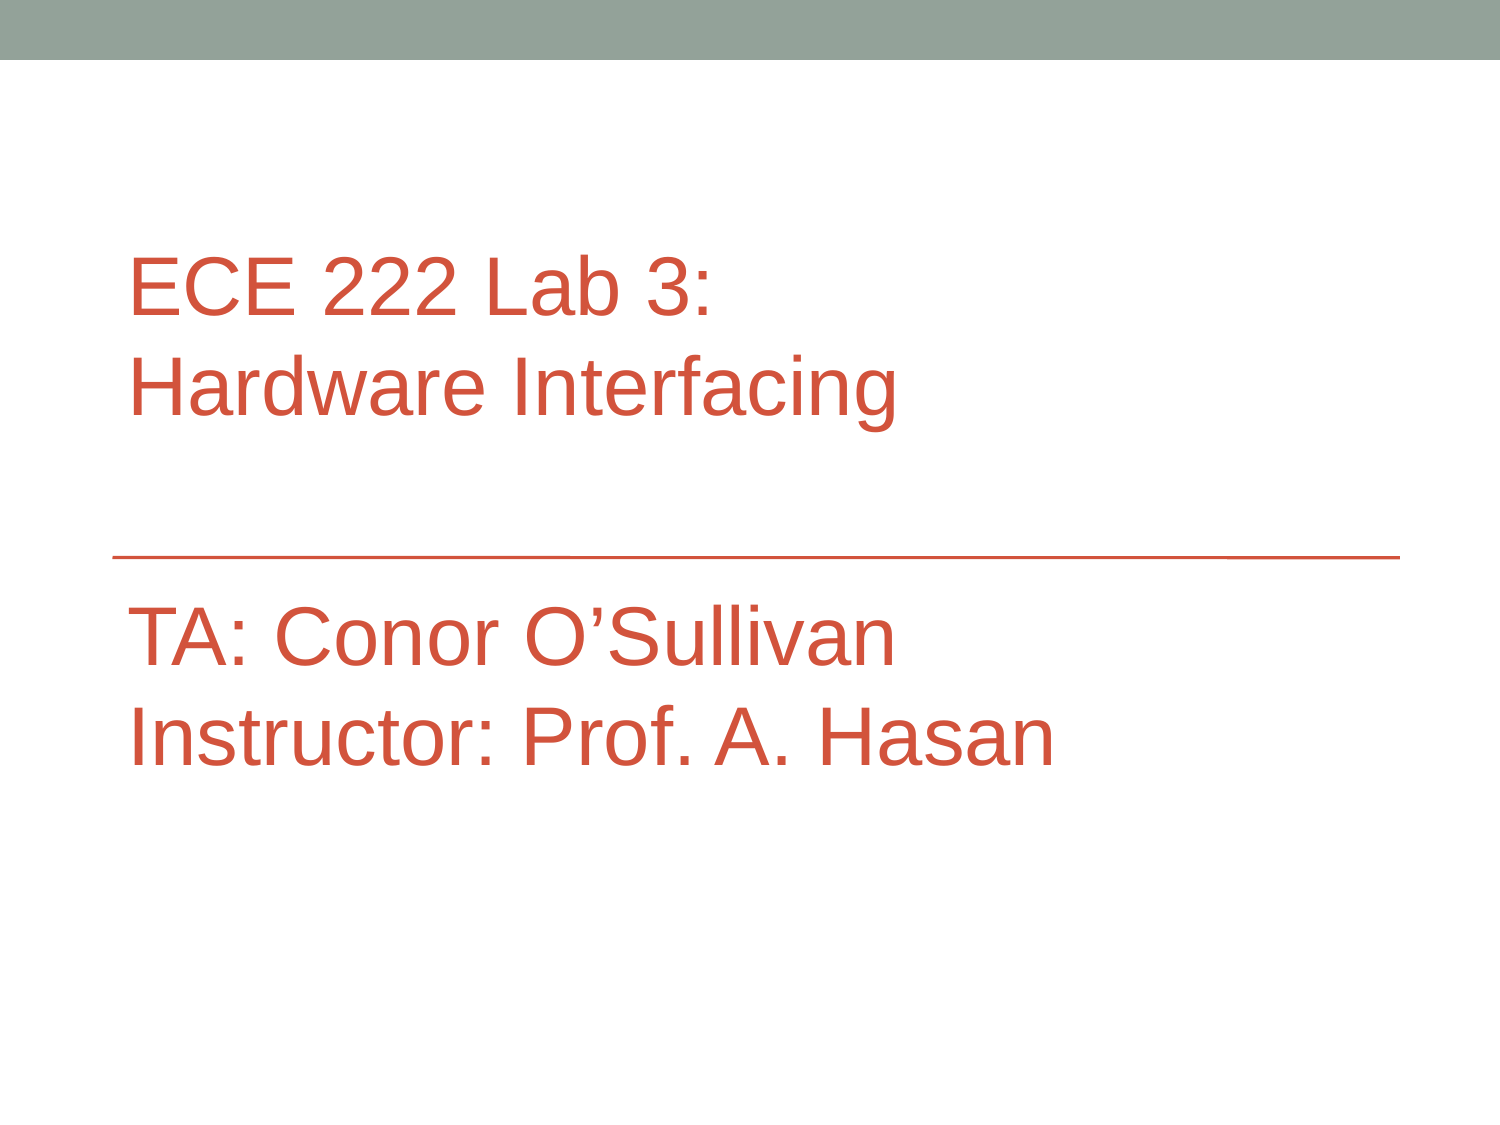

# ECE 222 Lab 3: Hardware Interfacing
TA: Conor O’Sullivan
Instructor: Prof. A. Hasan